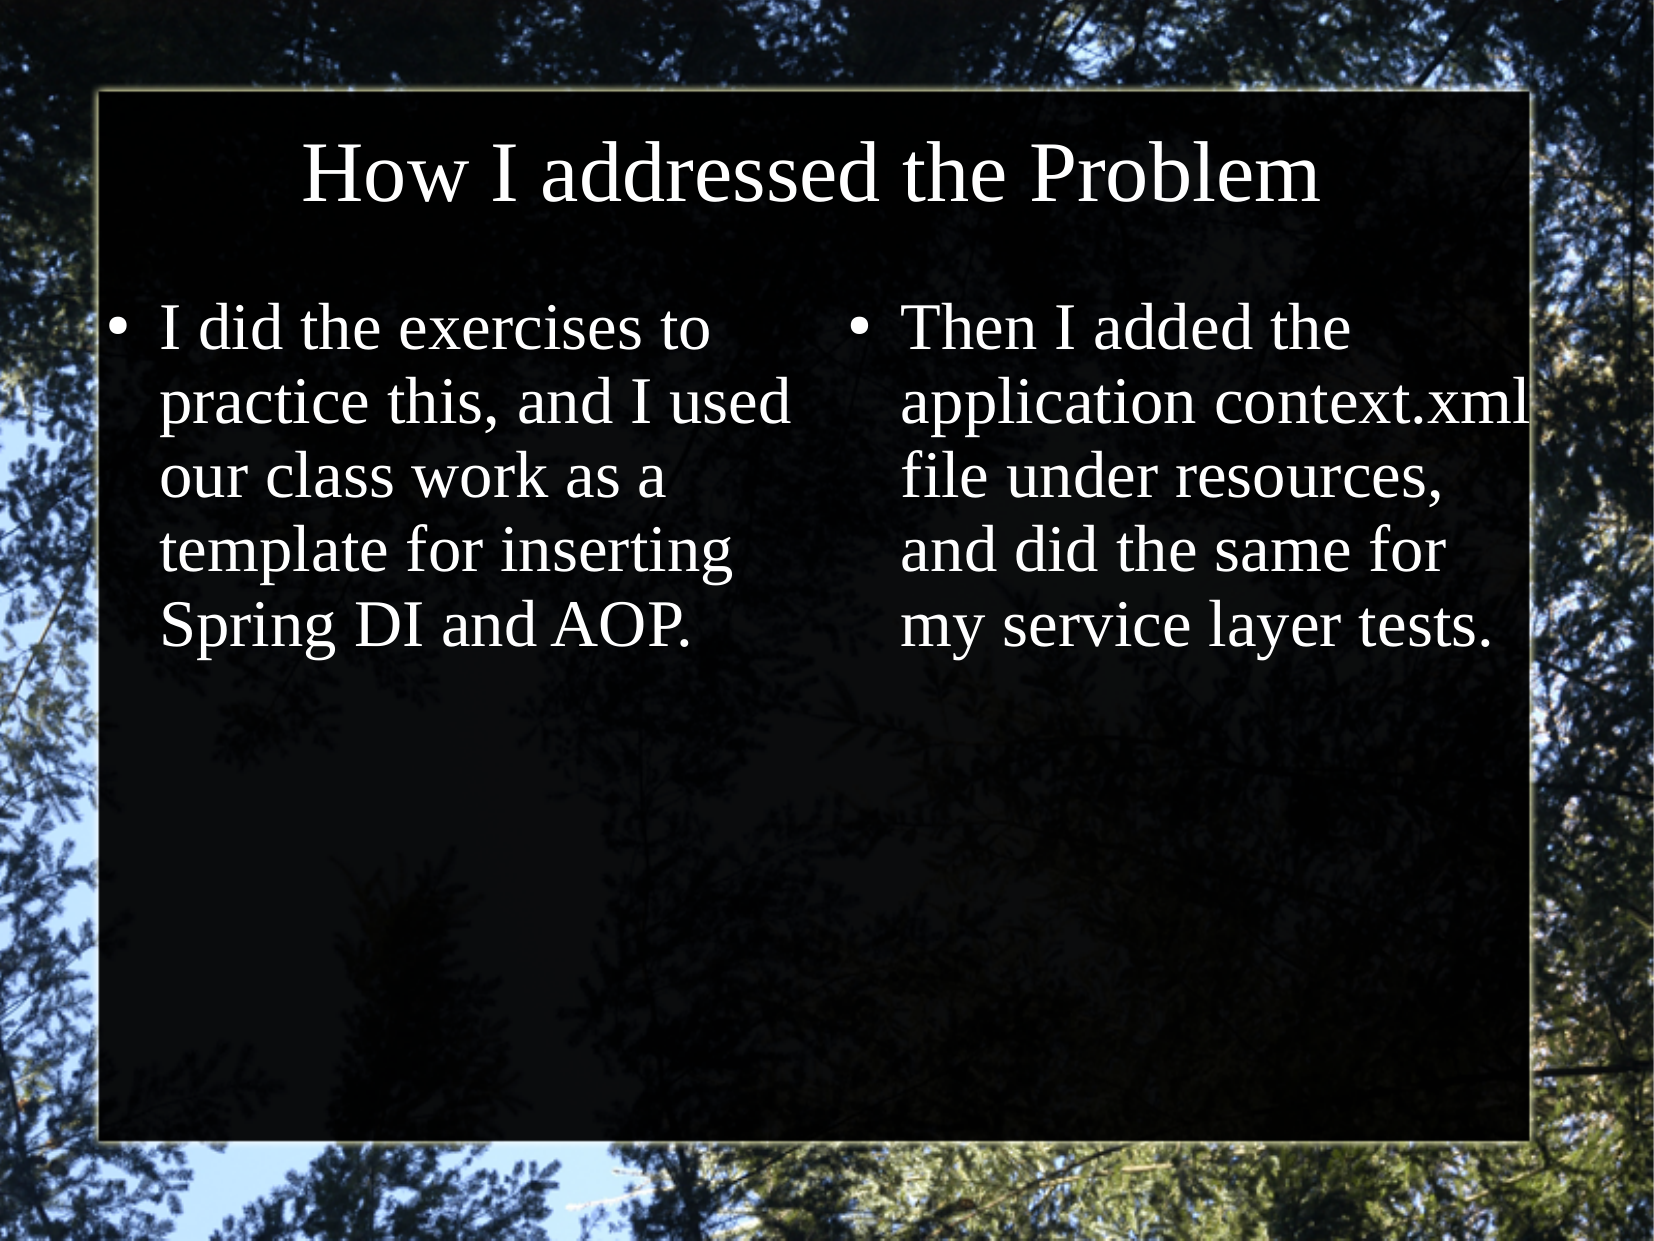

# How I addressed the Problem
I did the exercises to practice this, and I used our class work as a template for inserting Spring DI and AOP.
Then I added the application context.xml file under resources, and did the same for my service layer tests.